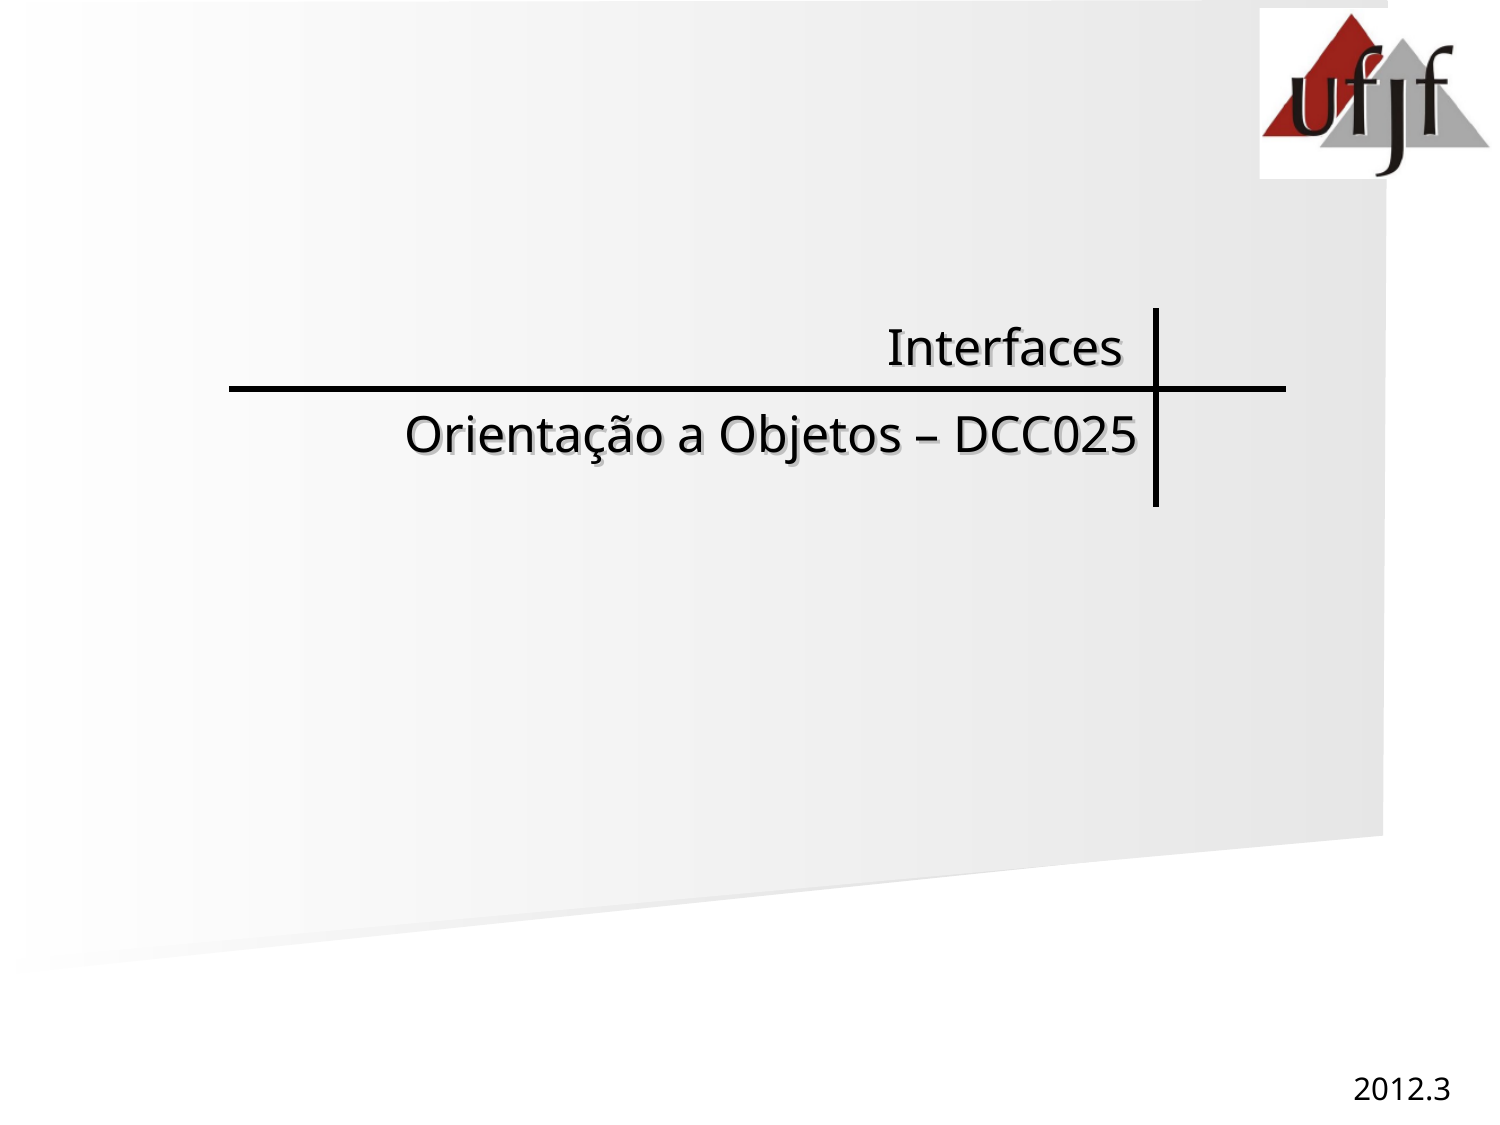

# Interfaces
Orientação a Objetos – DCC025
2012.3